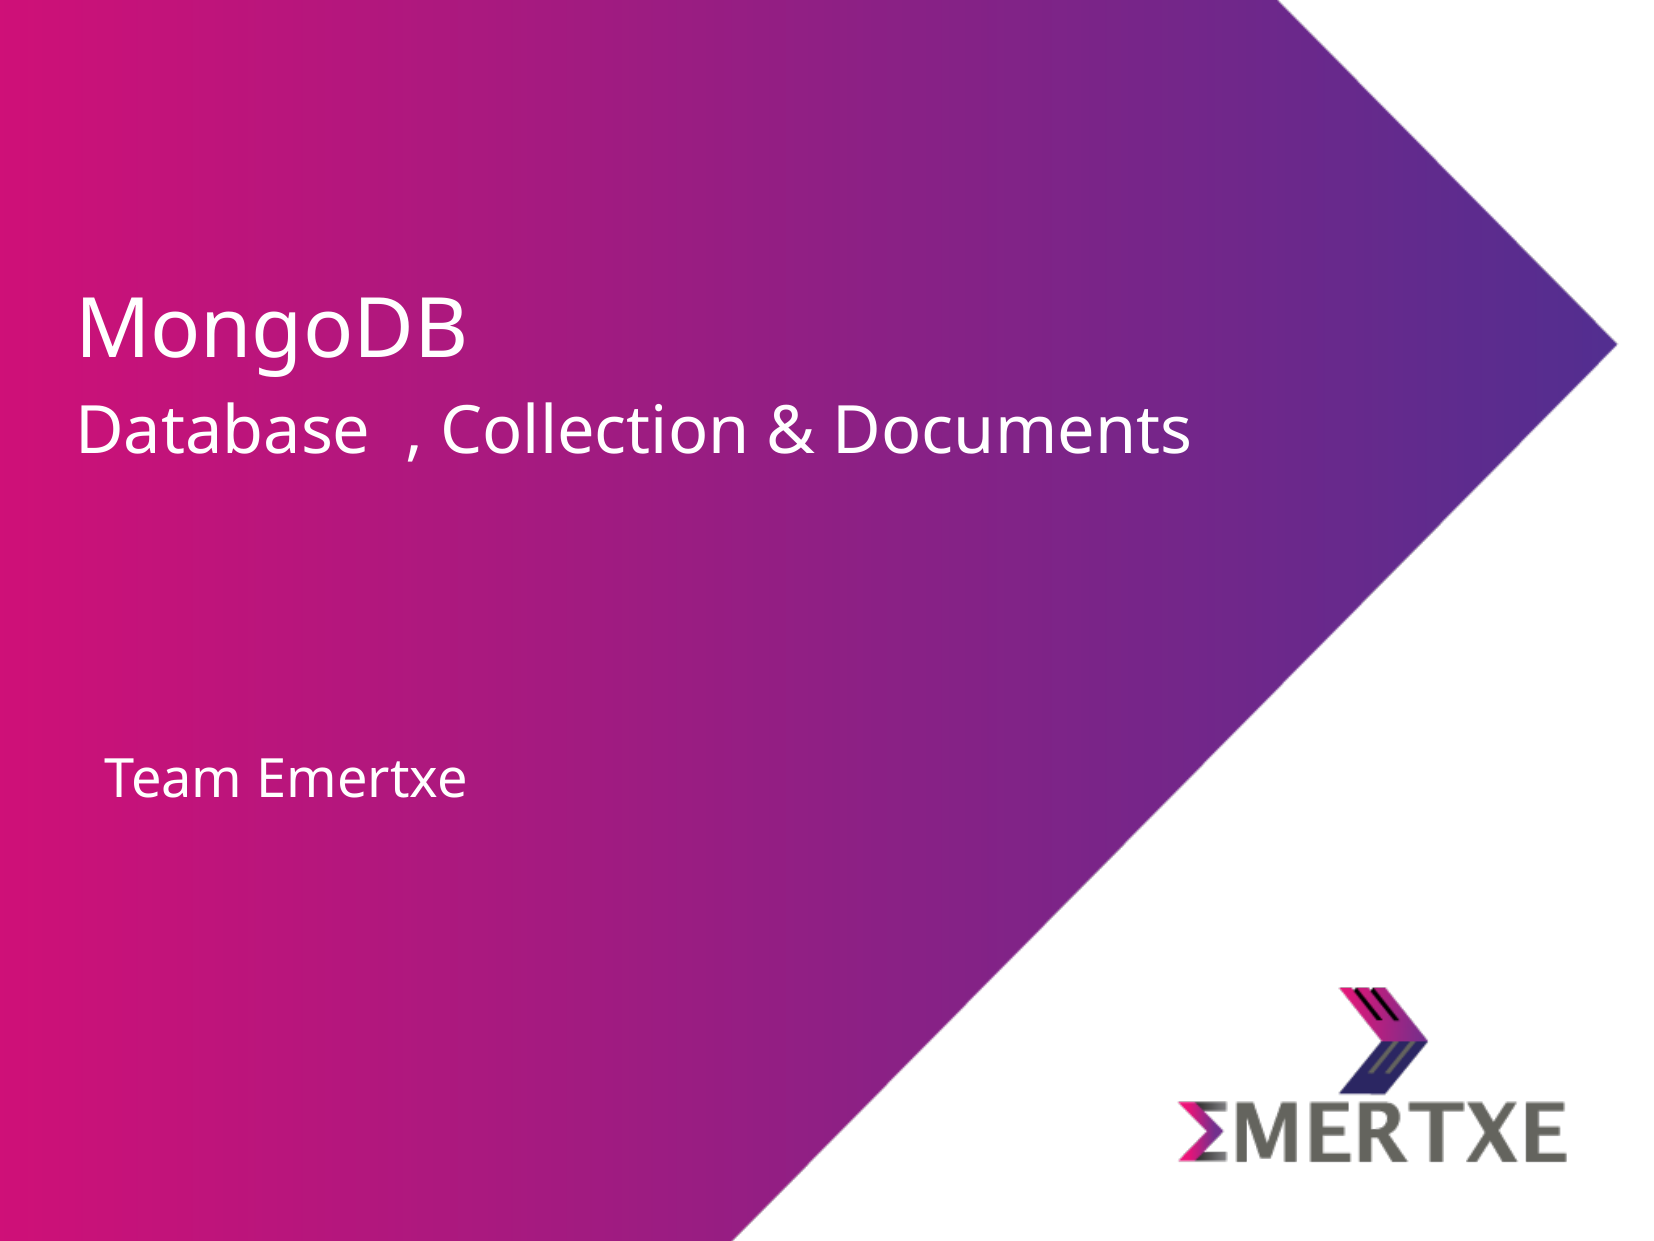

# MongoDB Database , Collection & Documents